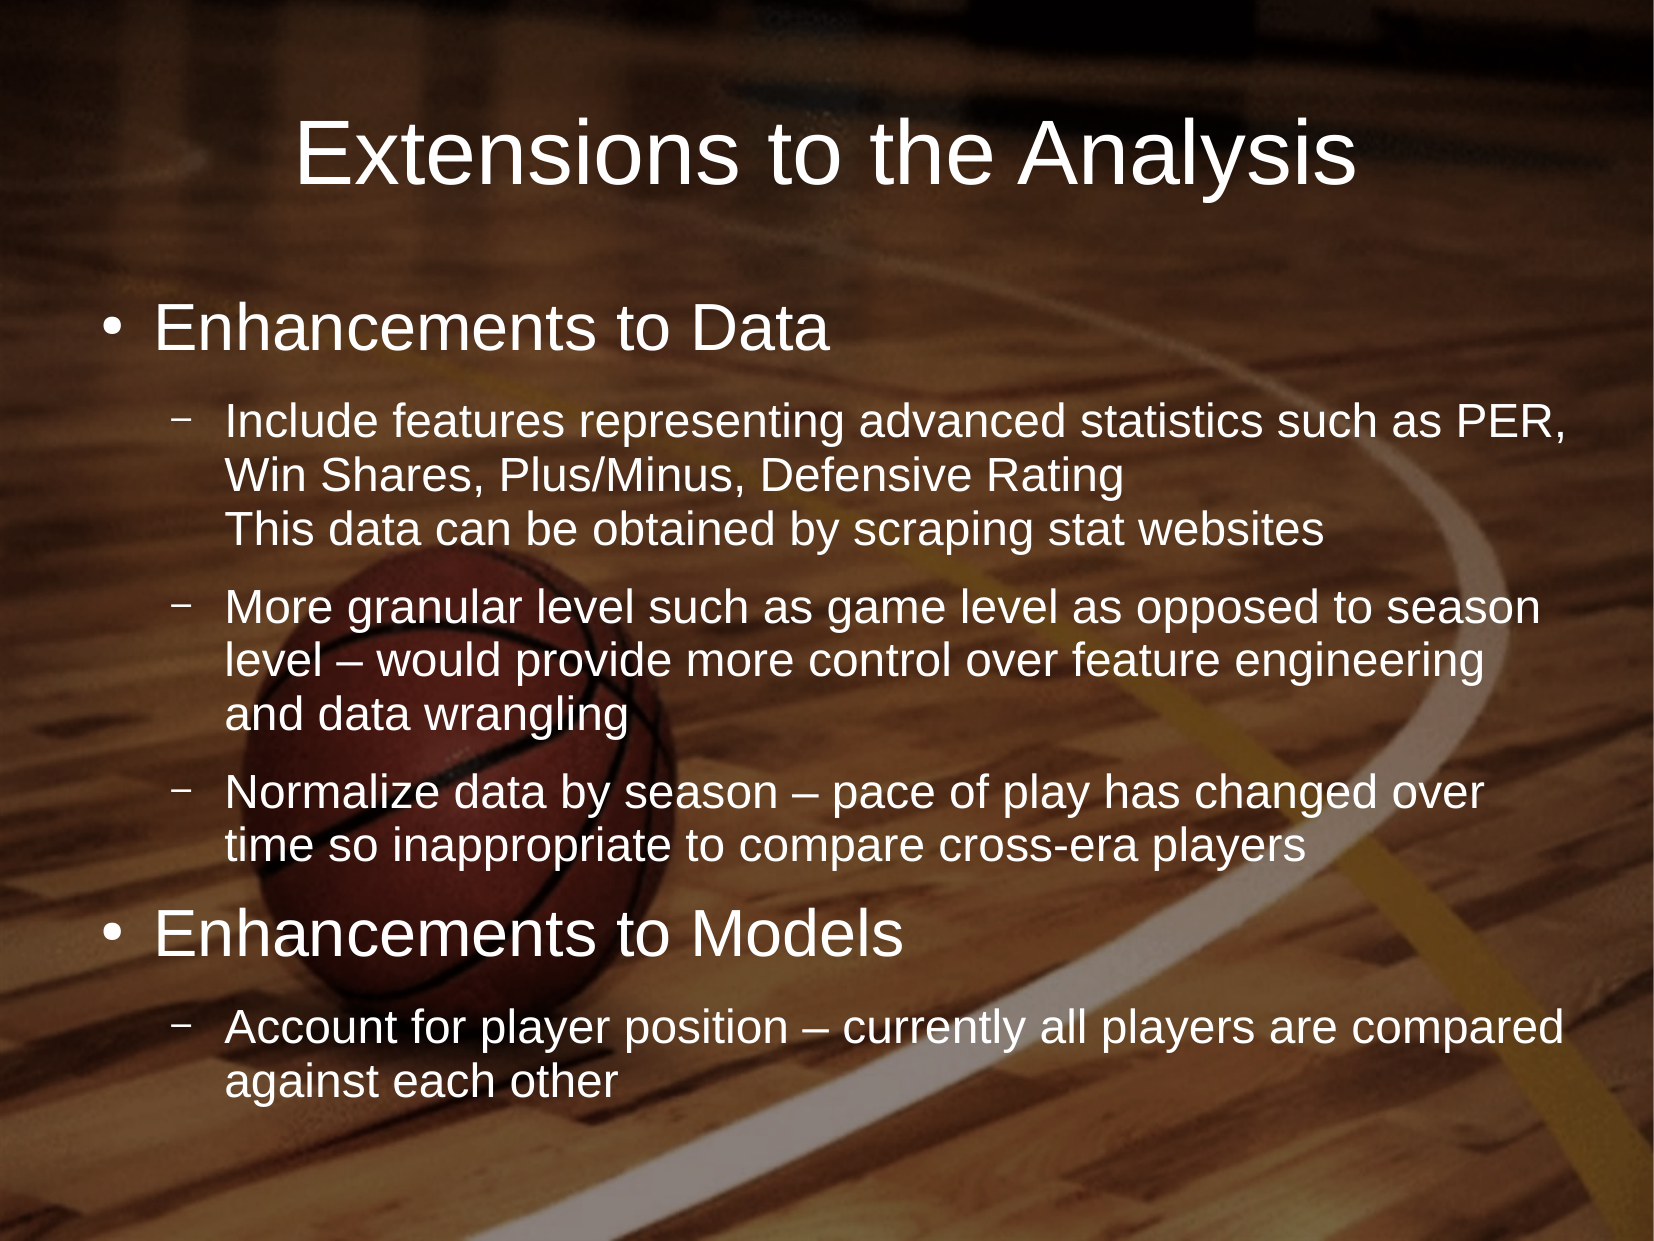

# Extensions to the Analysis
Enhancements to Data
Include features representing advanced statistics such as PER, Win Shares, Plus/Minus, Defensive Rating
This data can be obtained by scraping stat websites
More granular level such as game level as opposed to season level – would provide more control over feature engineering and data wrangling
Normalize data by season – pace of play has changed over time so inappropriate to compare cross-era players
Enhancements to Models
Account for player position – currently all players are compared against each other